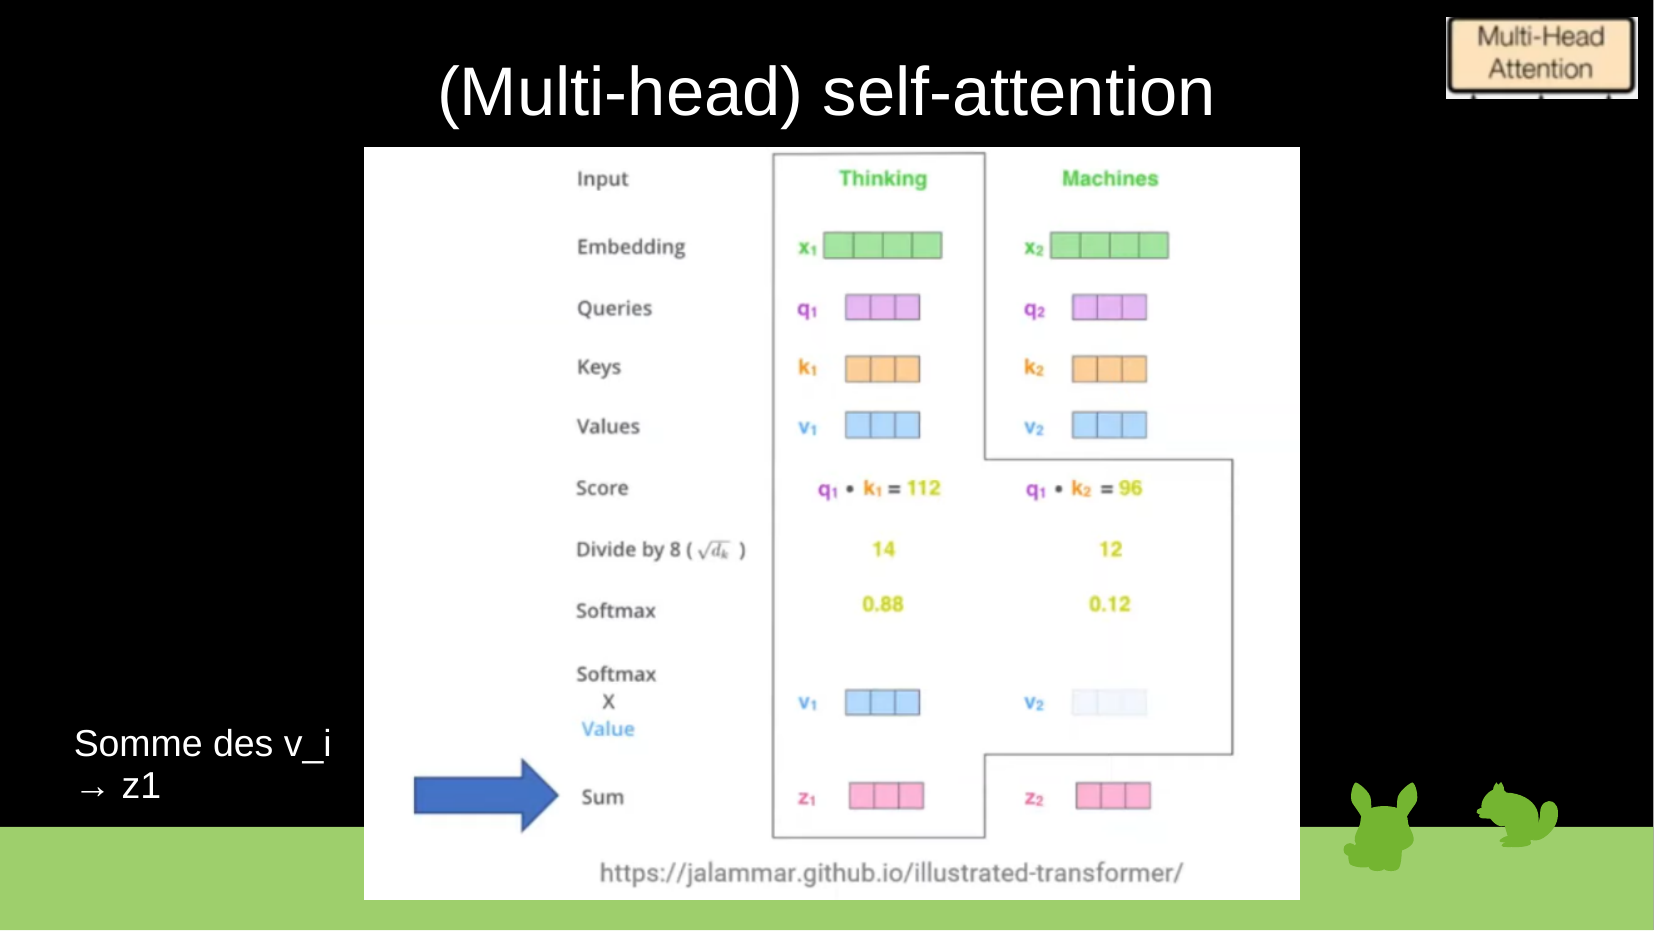

# (Multi-head) self-attention
512
Somme des v_i → z1